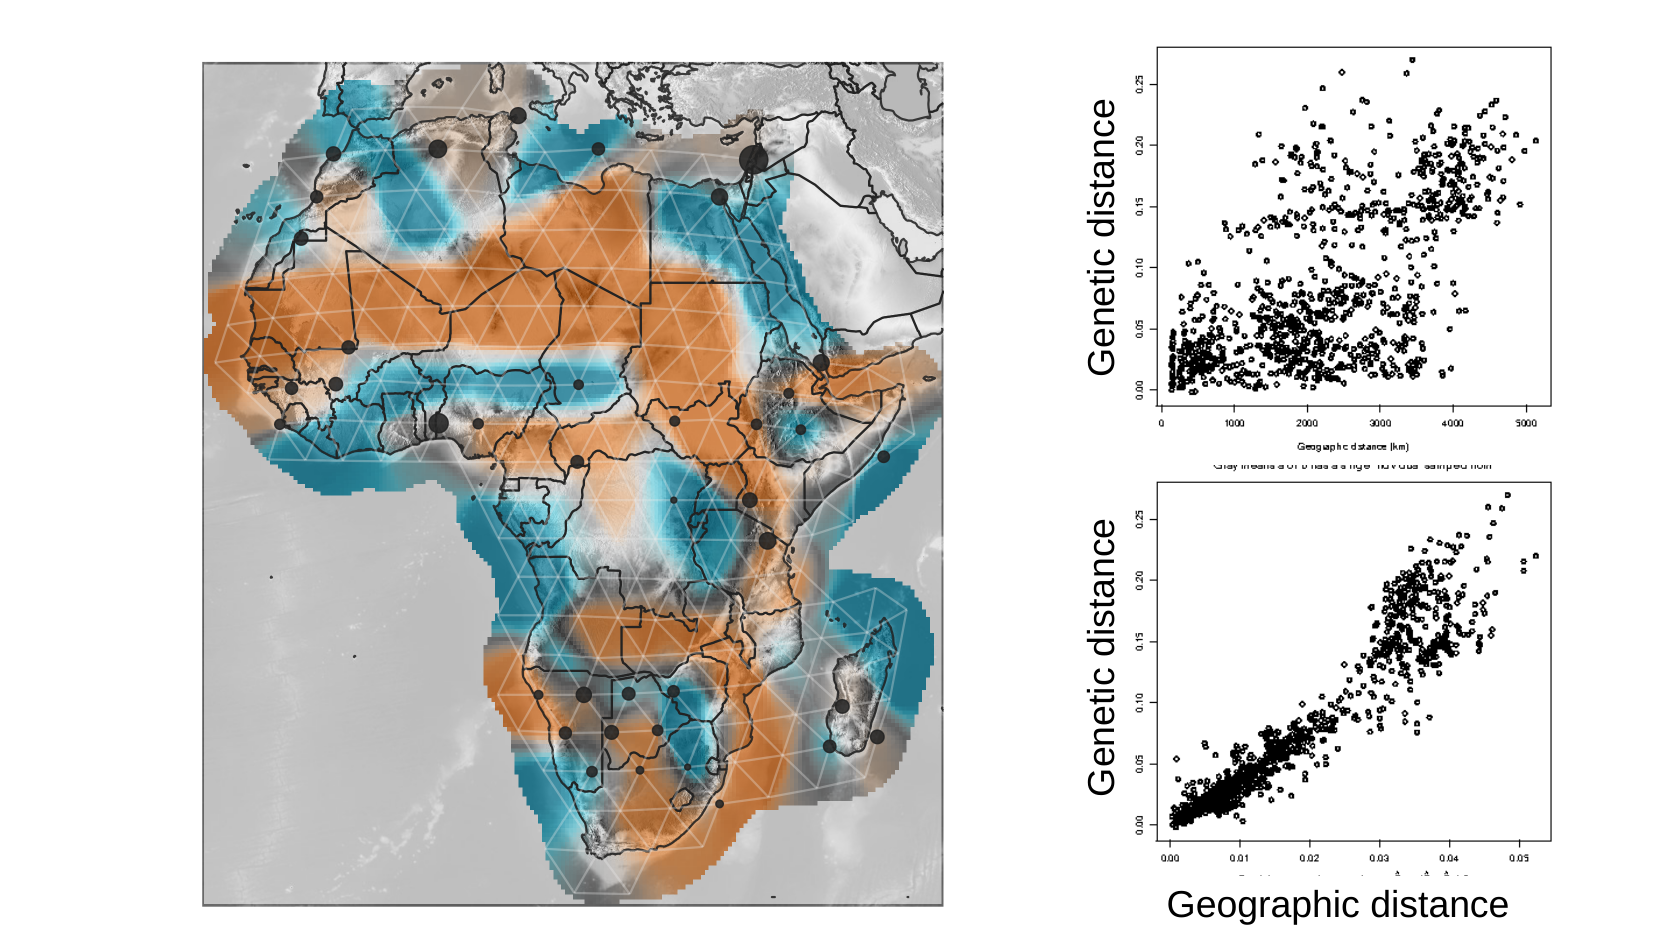

Genetic distance
Genetic distance
Geographic distance
Migration Rate
Fitted circuit distance
Fitted circuit distance